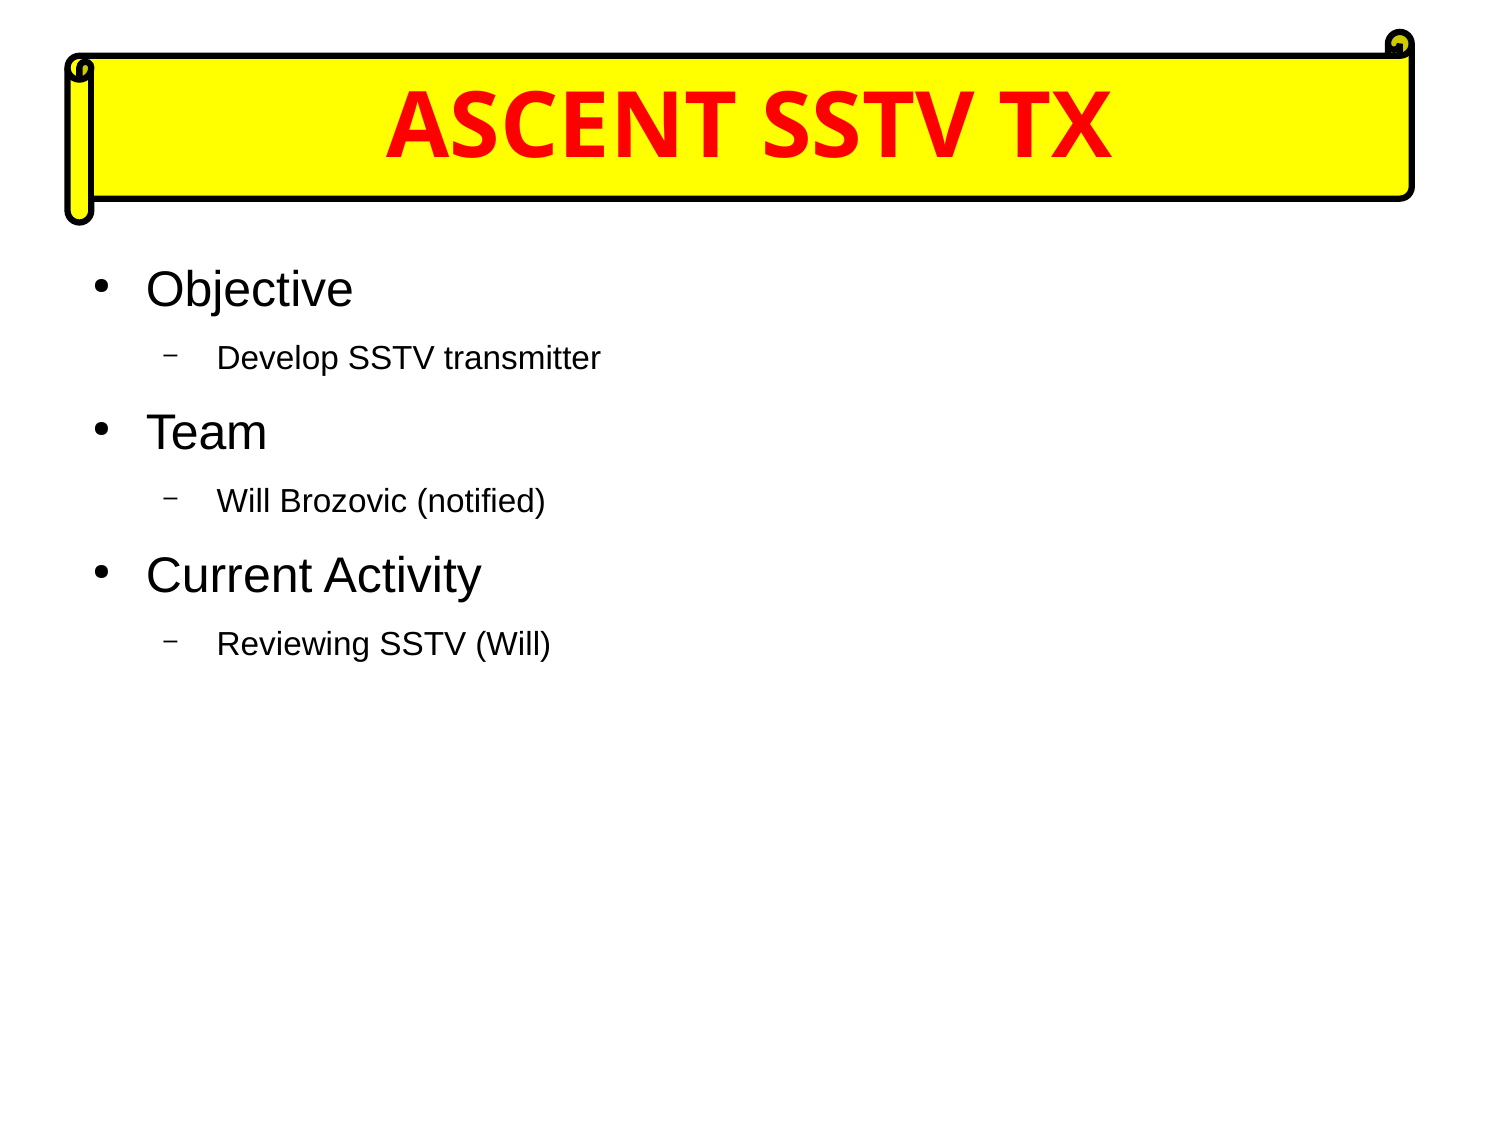

ASCENT SSTV TX
# Objective
Develop SSTV transmitter
Team
Will Brozovic (notified)
Current Activity
Reviewing SSTV (Will)